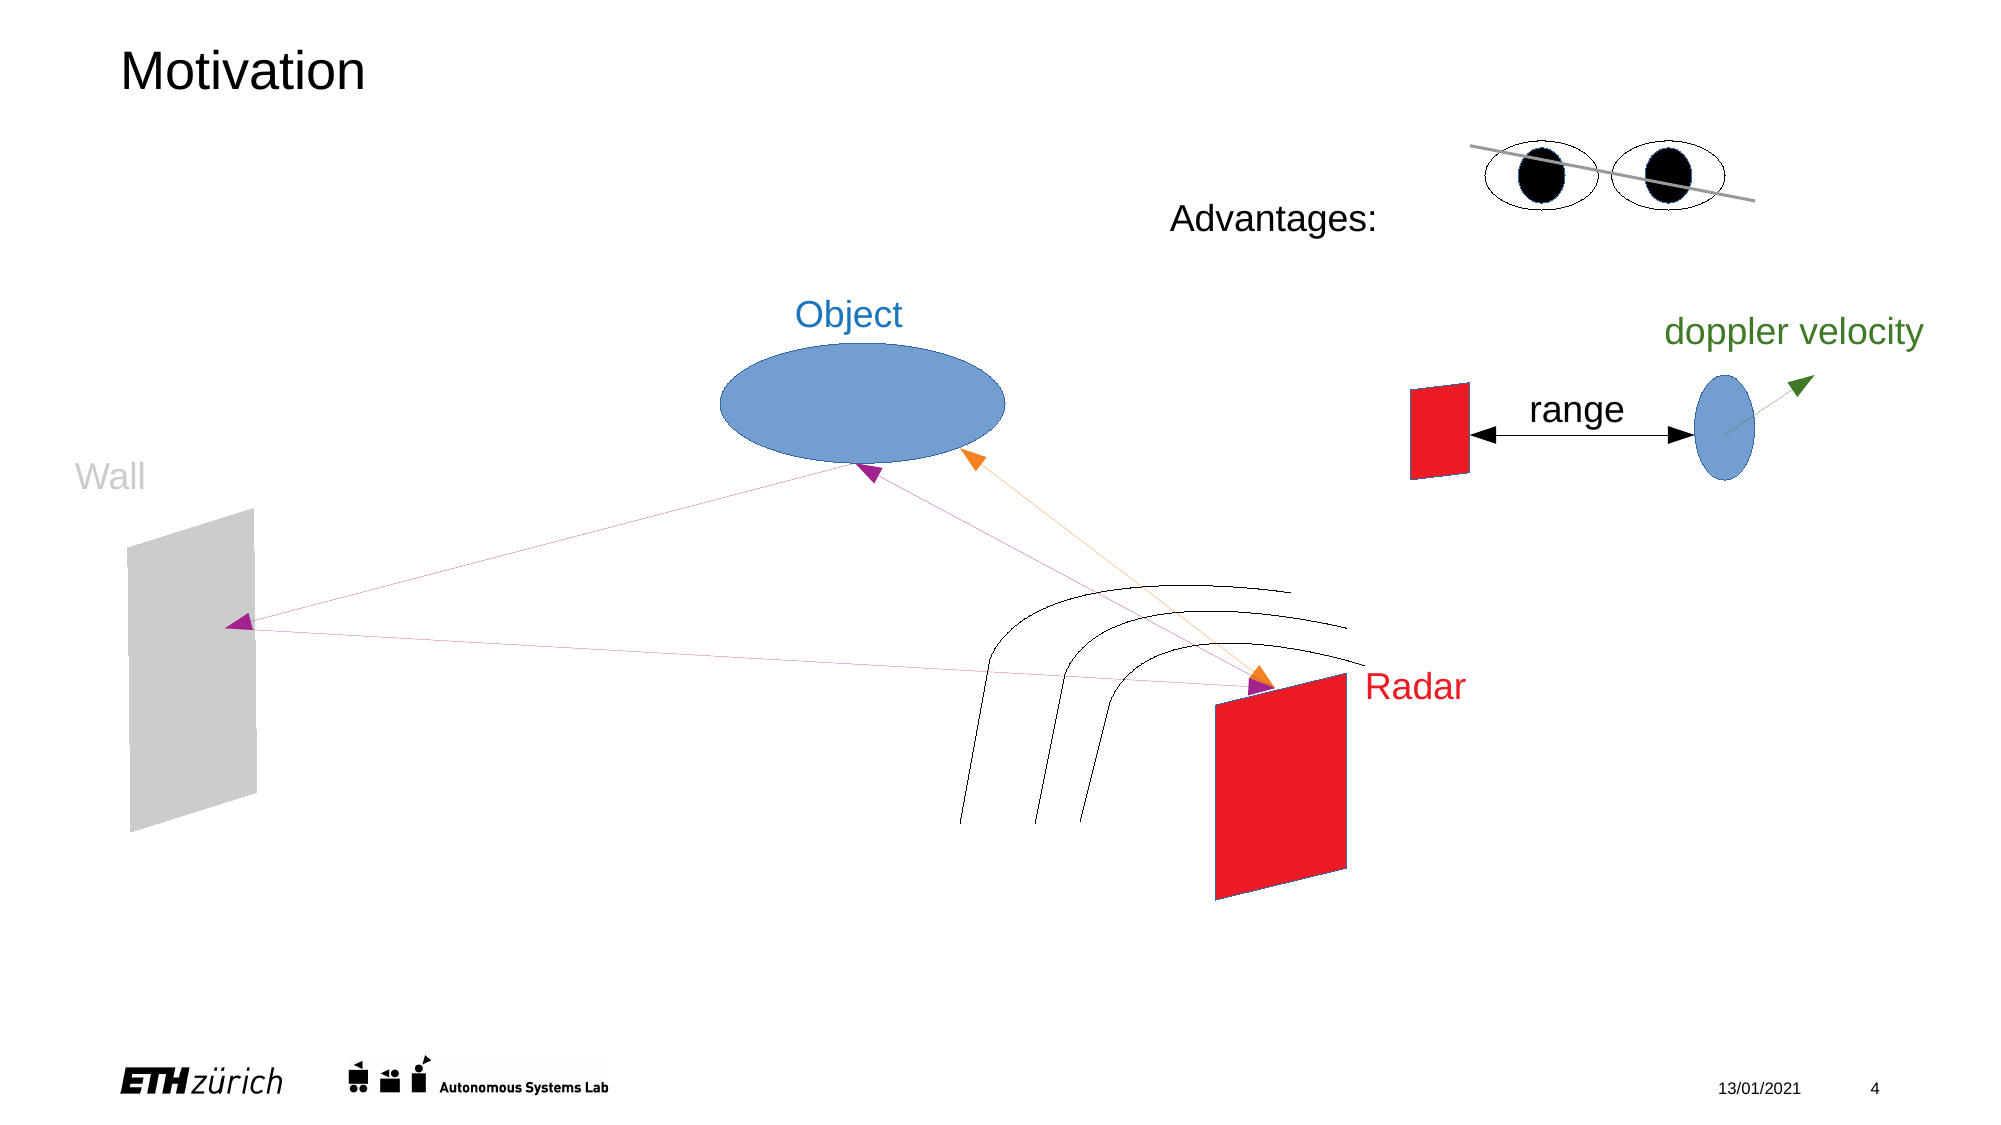

# Motivation
Advantages:
Object
doppler velocity
range
Wall
Radar
13/01/2021